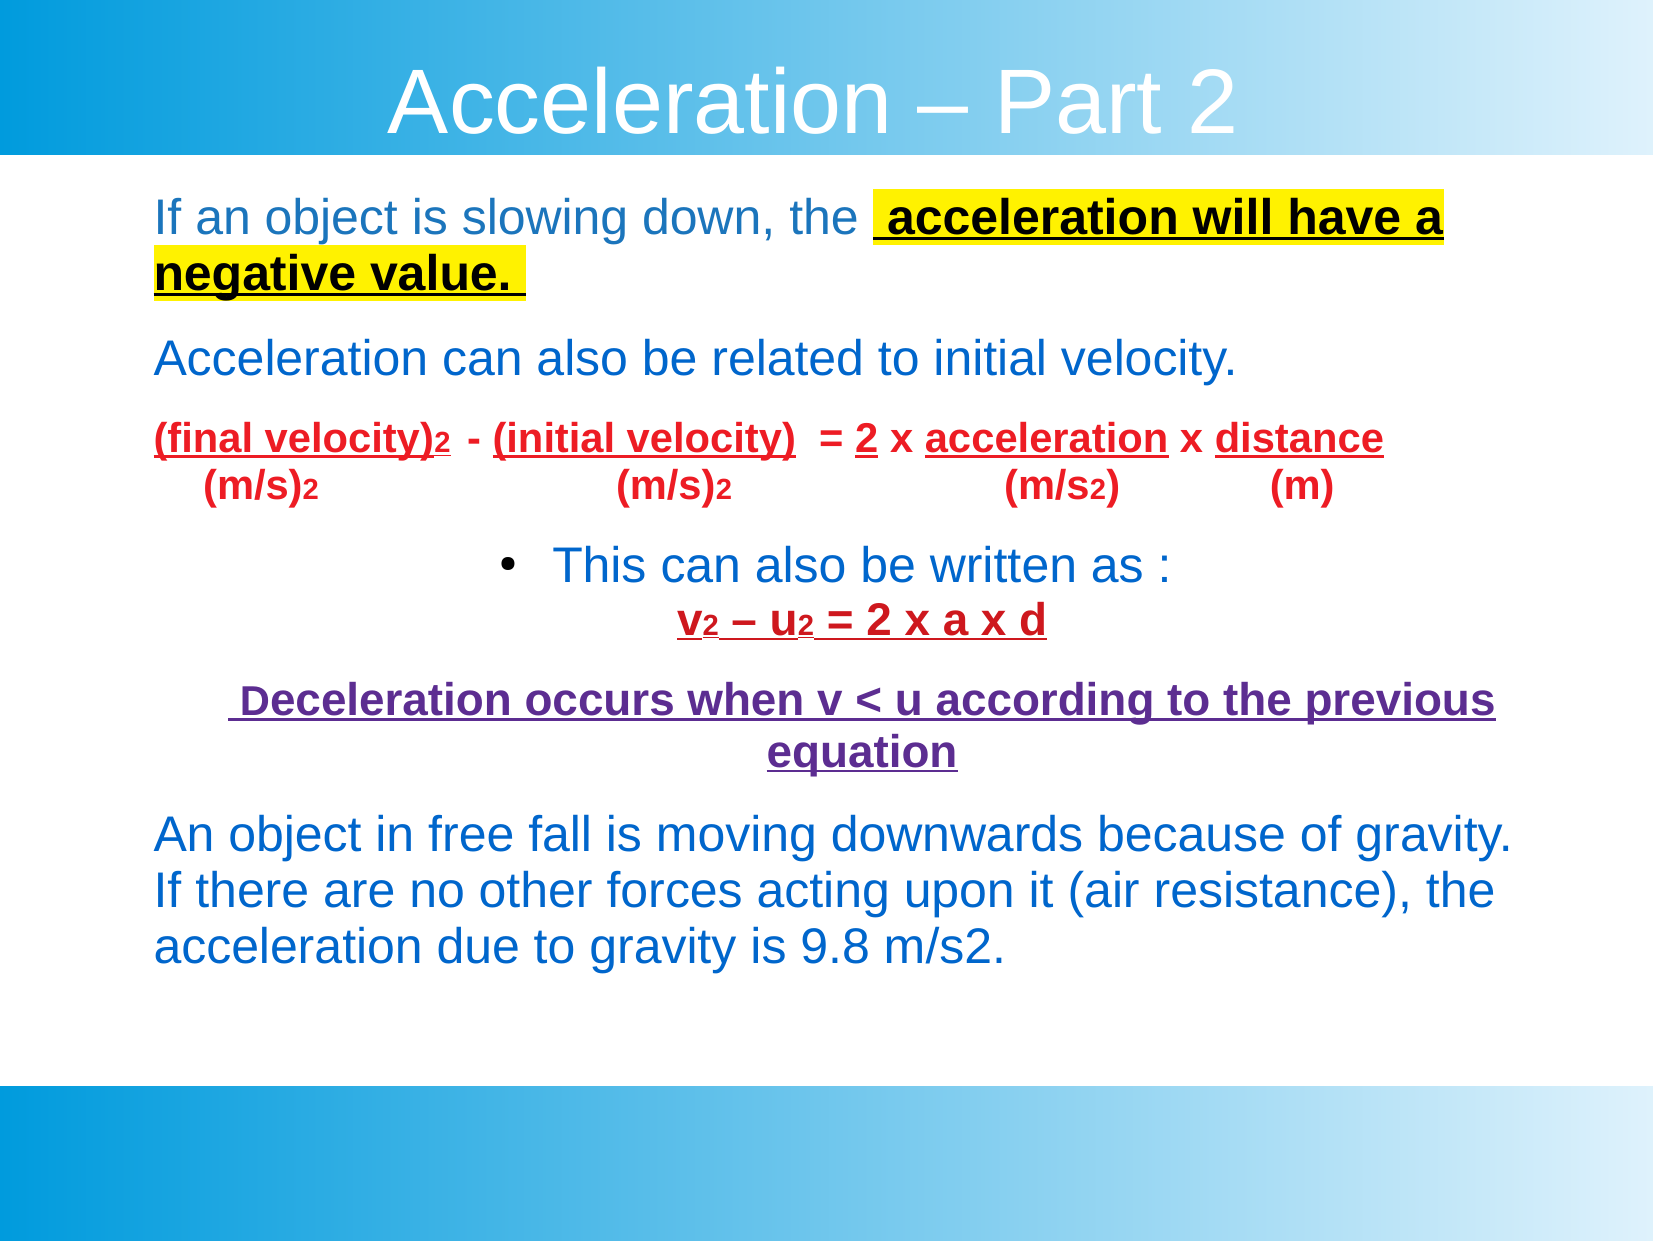

# Acceleration – Part 2
If an object is slowing down, the acceleration will have a negative value.
Acceleration can also be related to initial velocity.
(final velocity)2 - (initial velocity) = 2 x acceleration x distance
 (m/s)2 (m/s)2 (m/s2) (m)
This can also be written as :
v2 – u2 = 2 x a x d
 Deceleration occurs when v < u according to the previous equation
An object in free fall is moving downwards because of gravity.
If there are no other forces acting upon it (air resistance), the acceleration due to gravity is 9.8 m/s2.